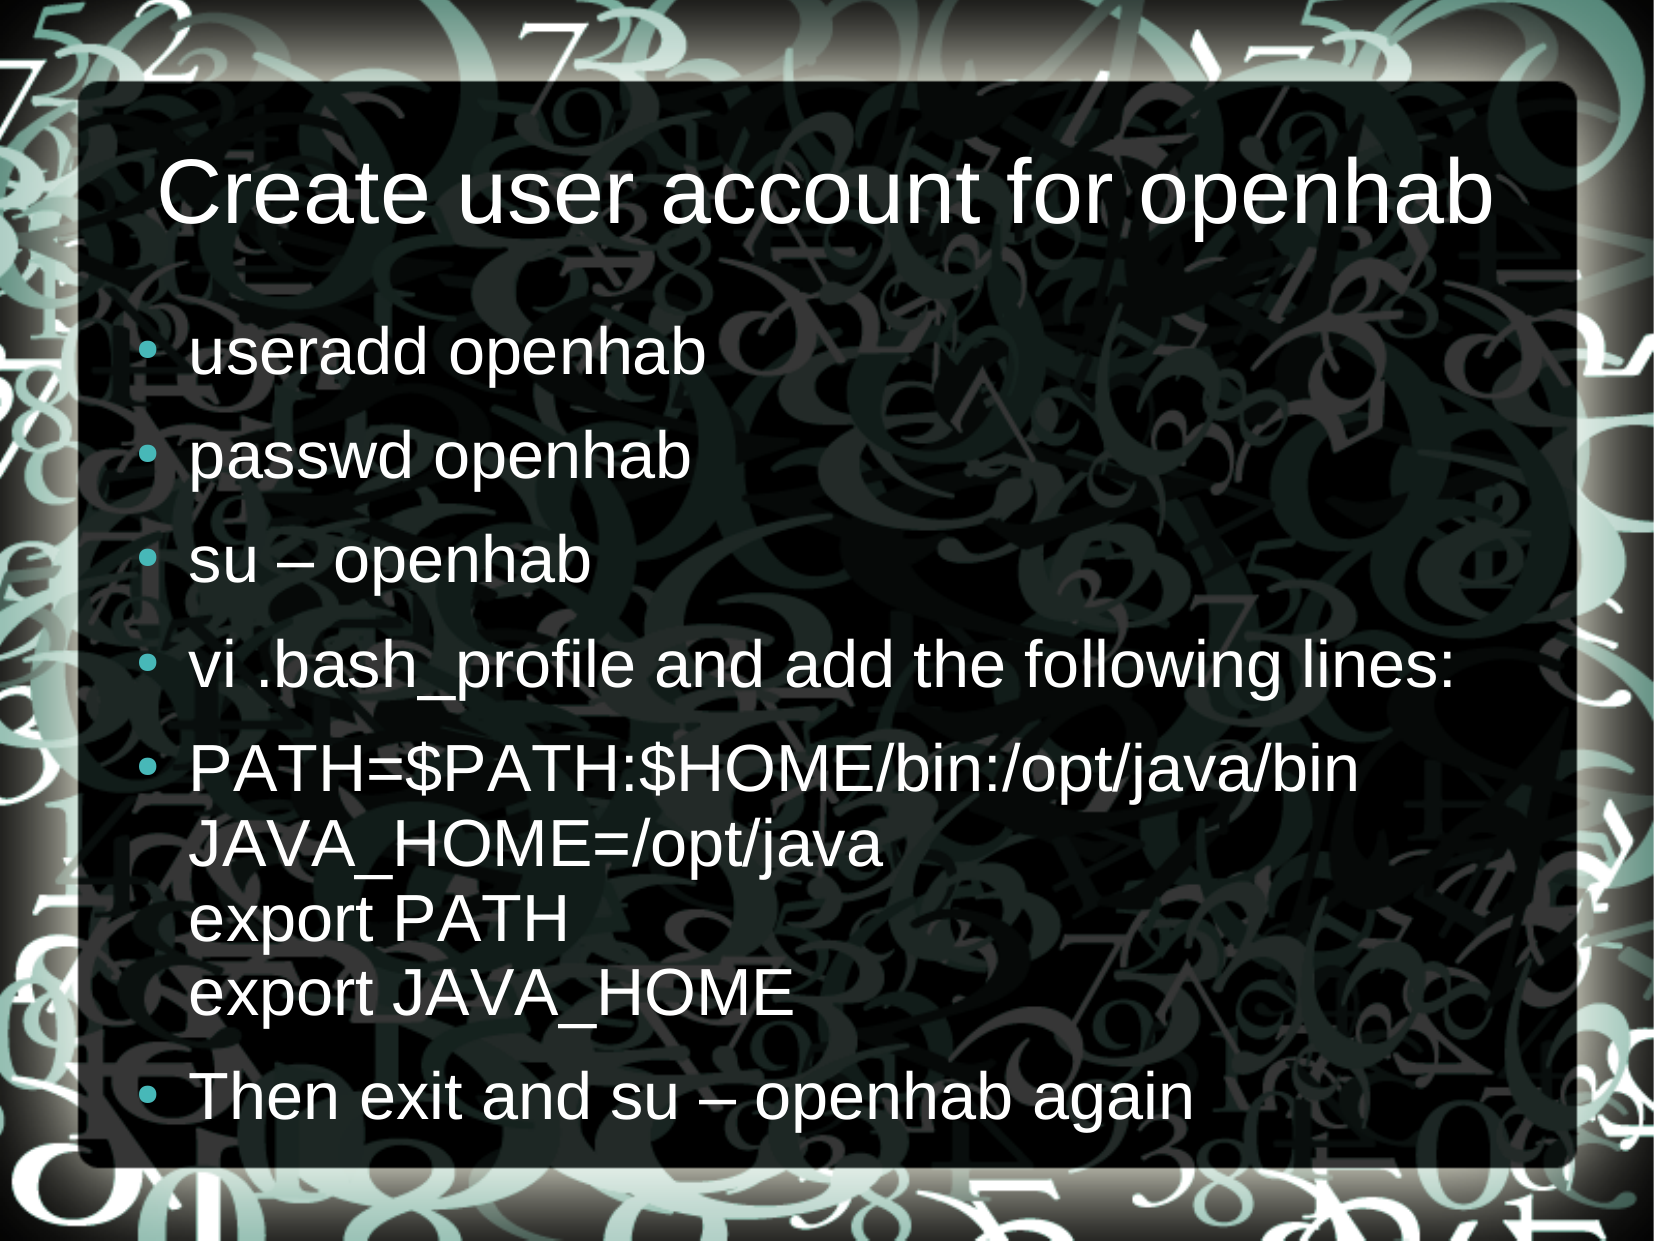

# Create user account for openhab
useradd openhab
passwd openhab
su – openhab
vi .bash_profile and add the following lines:
PATH=$PATH:$HOME/bin:/opt/java/bin
JAVA_HOME=/opt/java
export PATH
export JAVA_HOME
Then exit and su – openhab again